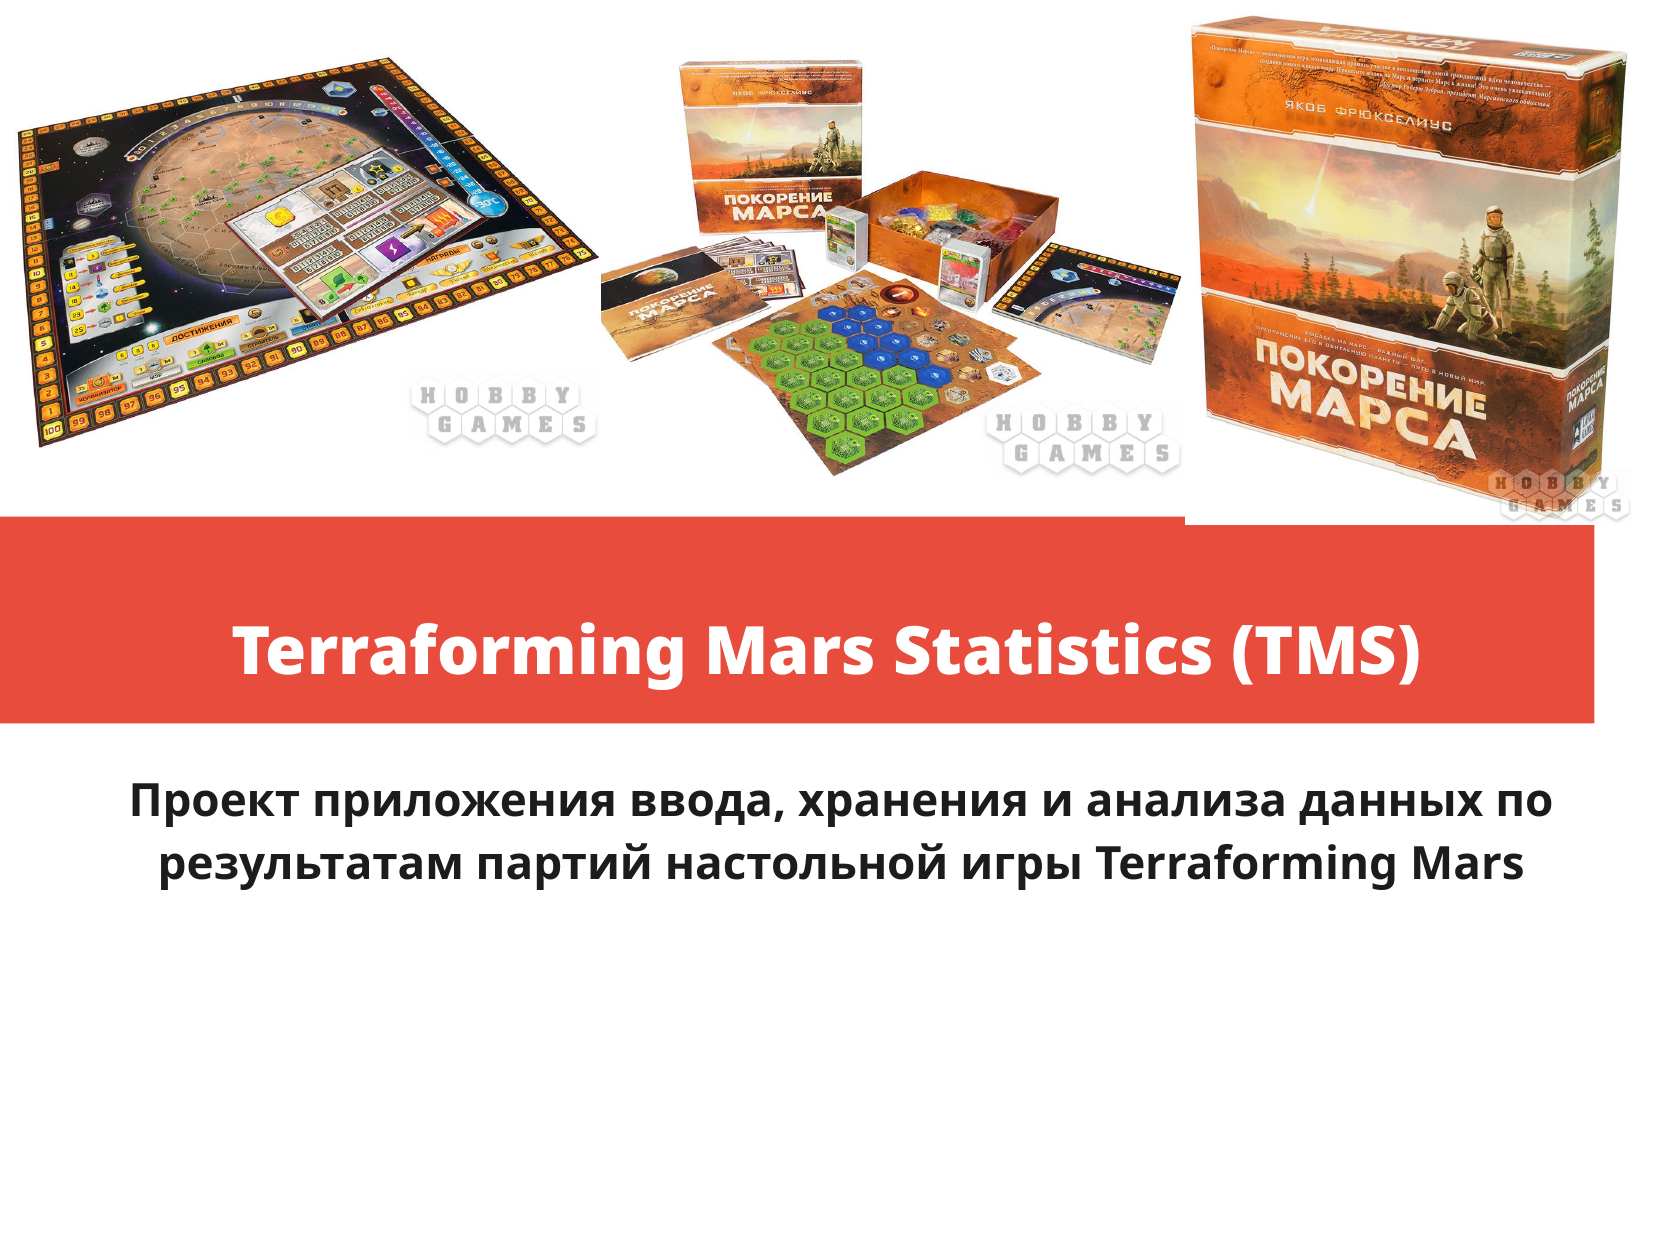

# Terraforming Mars Statistics (TMS)
Проект приложения ввода, хранения и анализа данных по результатам партий настольной игры Terraforming Mars